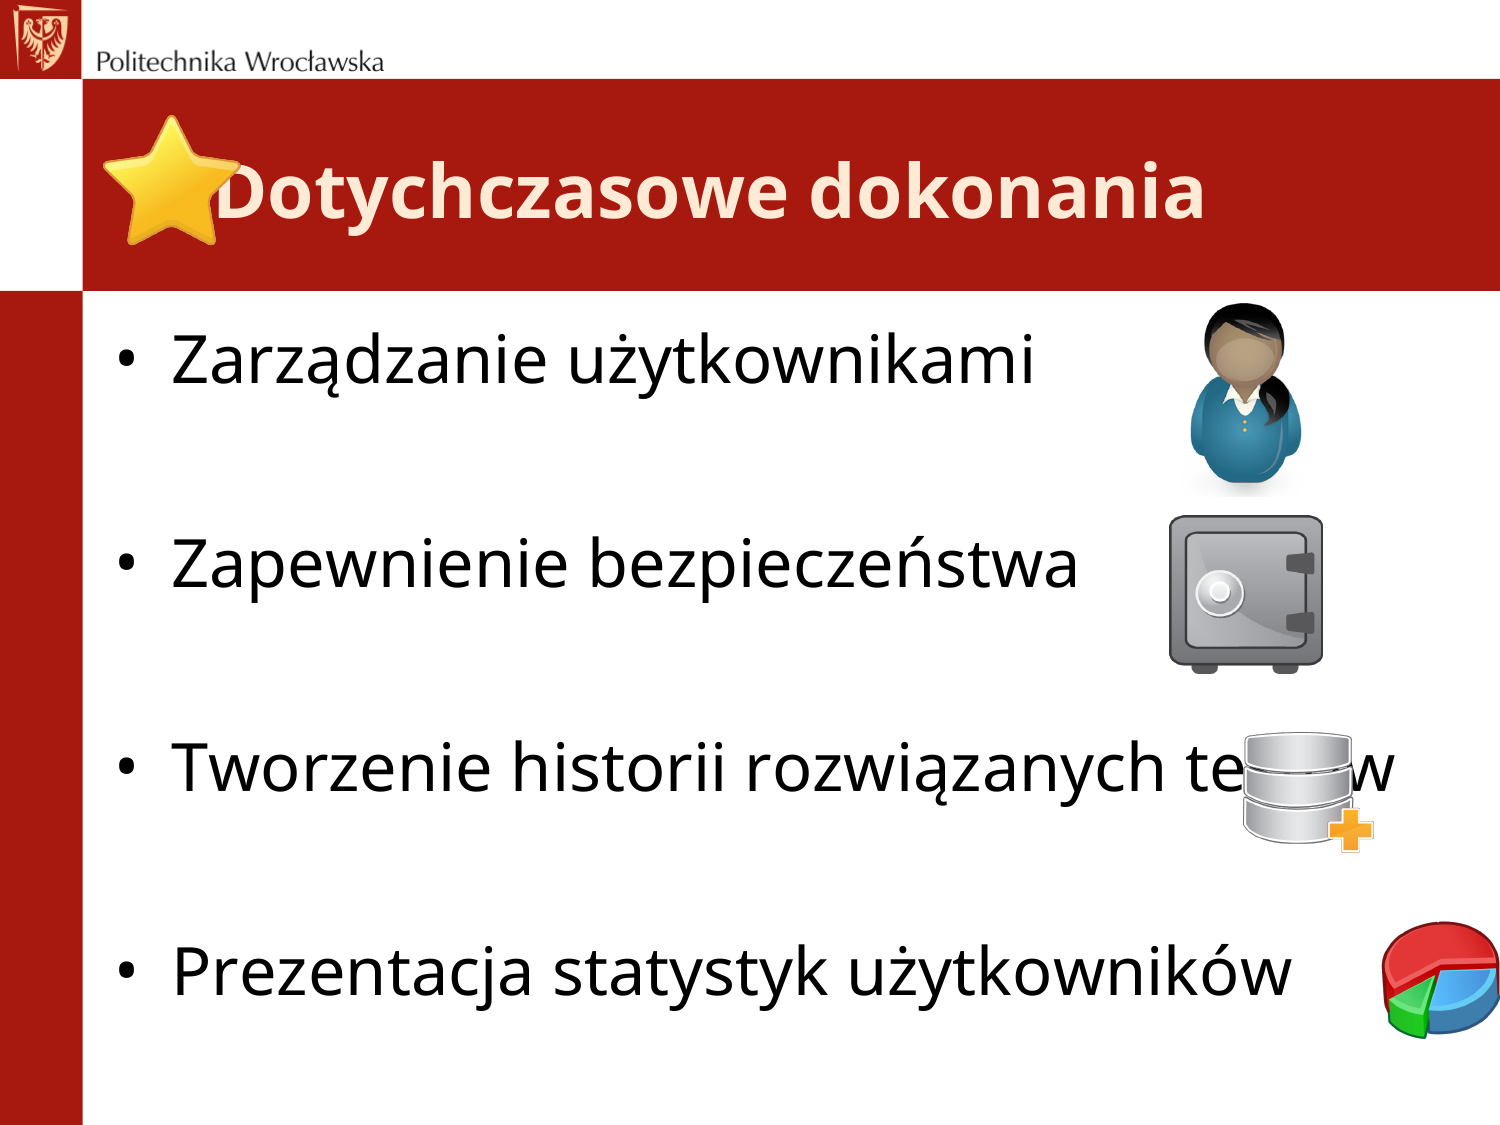

# Dotychczasowe dokonania
Zarządzanie użytkownikami
Zapewnienie bezpieczeństwa
Tworzenie historii rozwiązanych testów
Prezentacja statystyk użytkowników